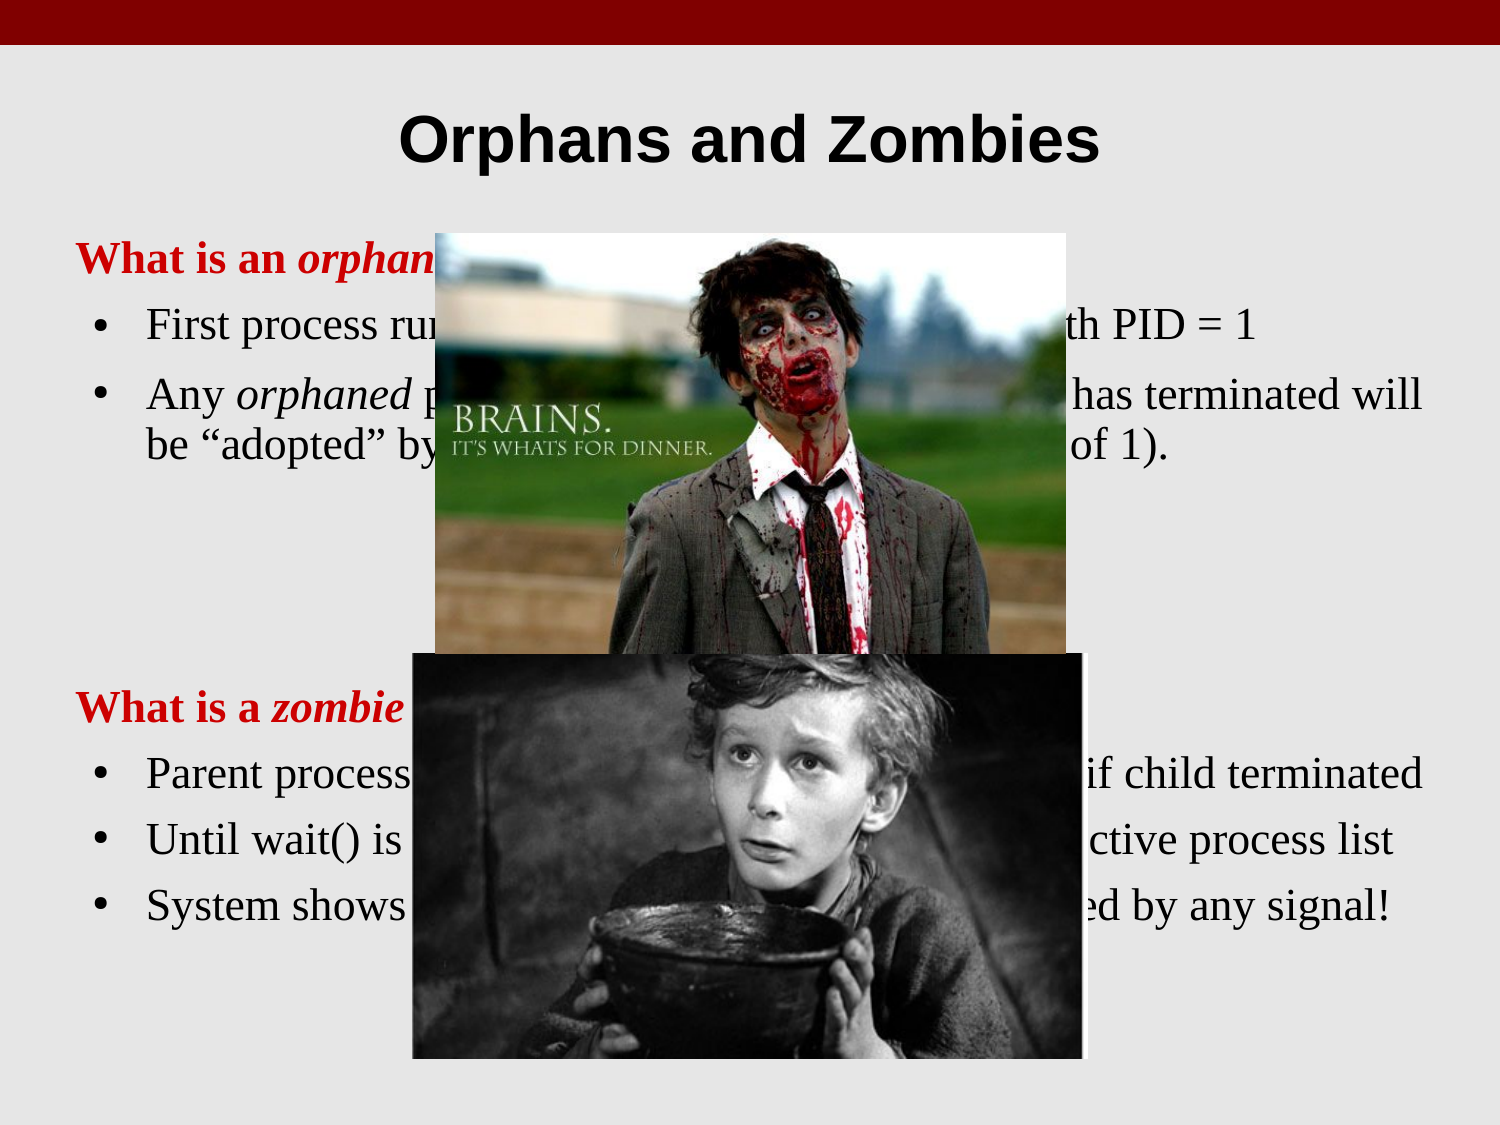

# Orphans and Zombies
What is an orphaned process?
First process run on a system is /sbin/init with PID = 1
Any orphaned process in which its parent process has terminated will be “adopted” by the init process (and gain a PPID of 1).
What is a zombie process?
Parent process performs a wait() system call to see if child terminated
Until wait() is called, kernel holds PID of child in active process list
System shows that PID is active, but cannot be killed by any signal!